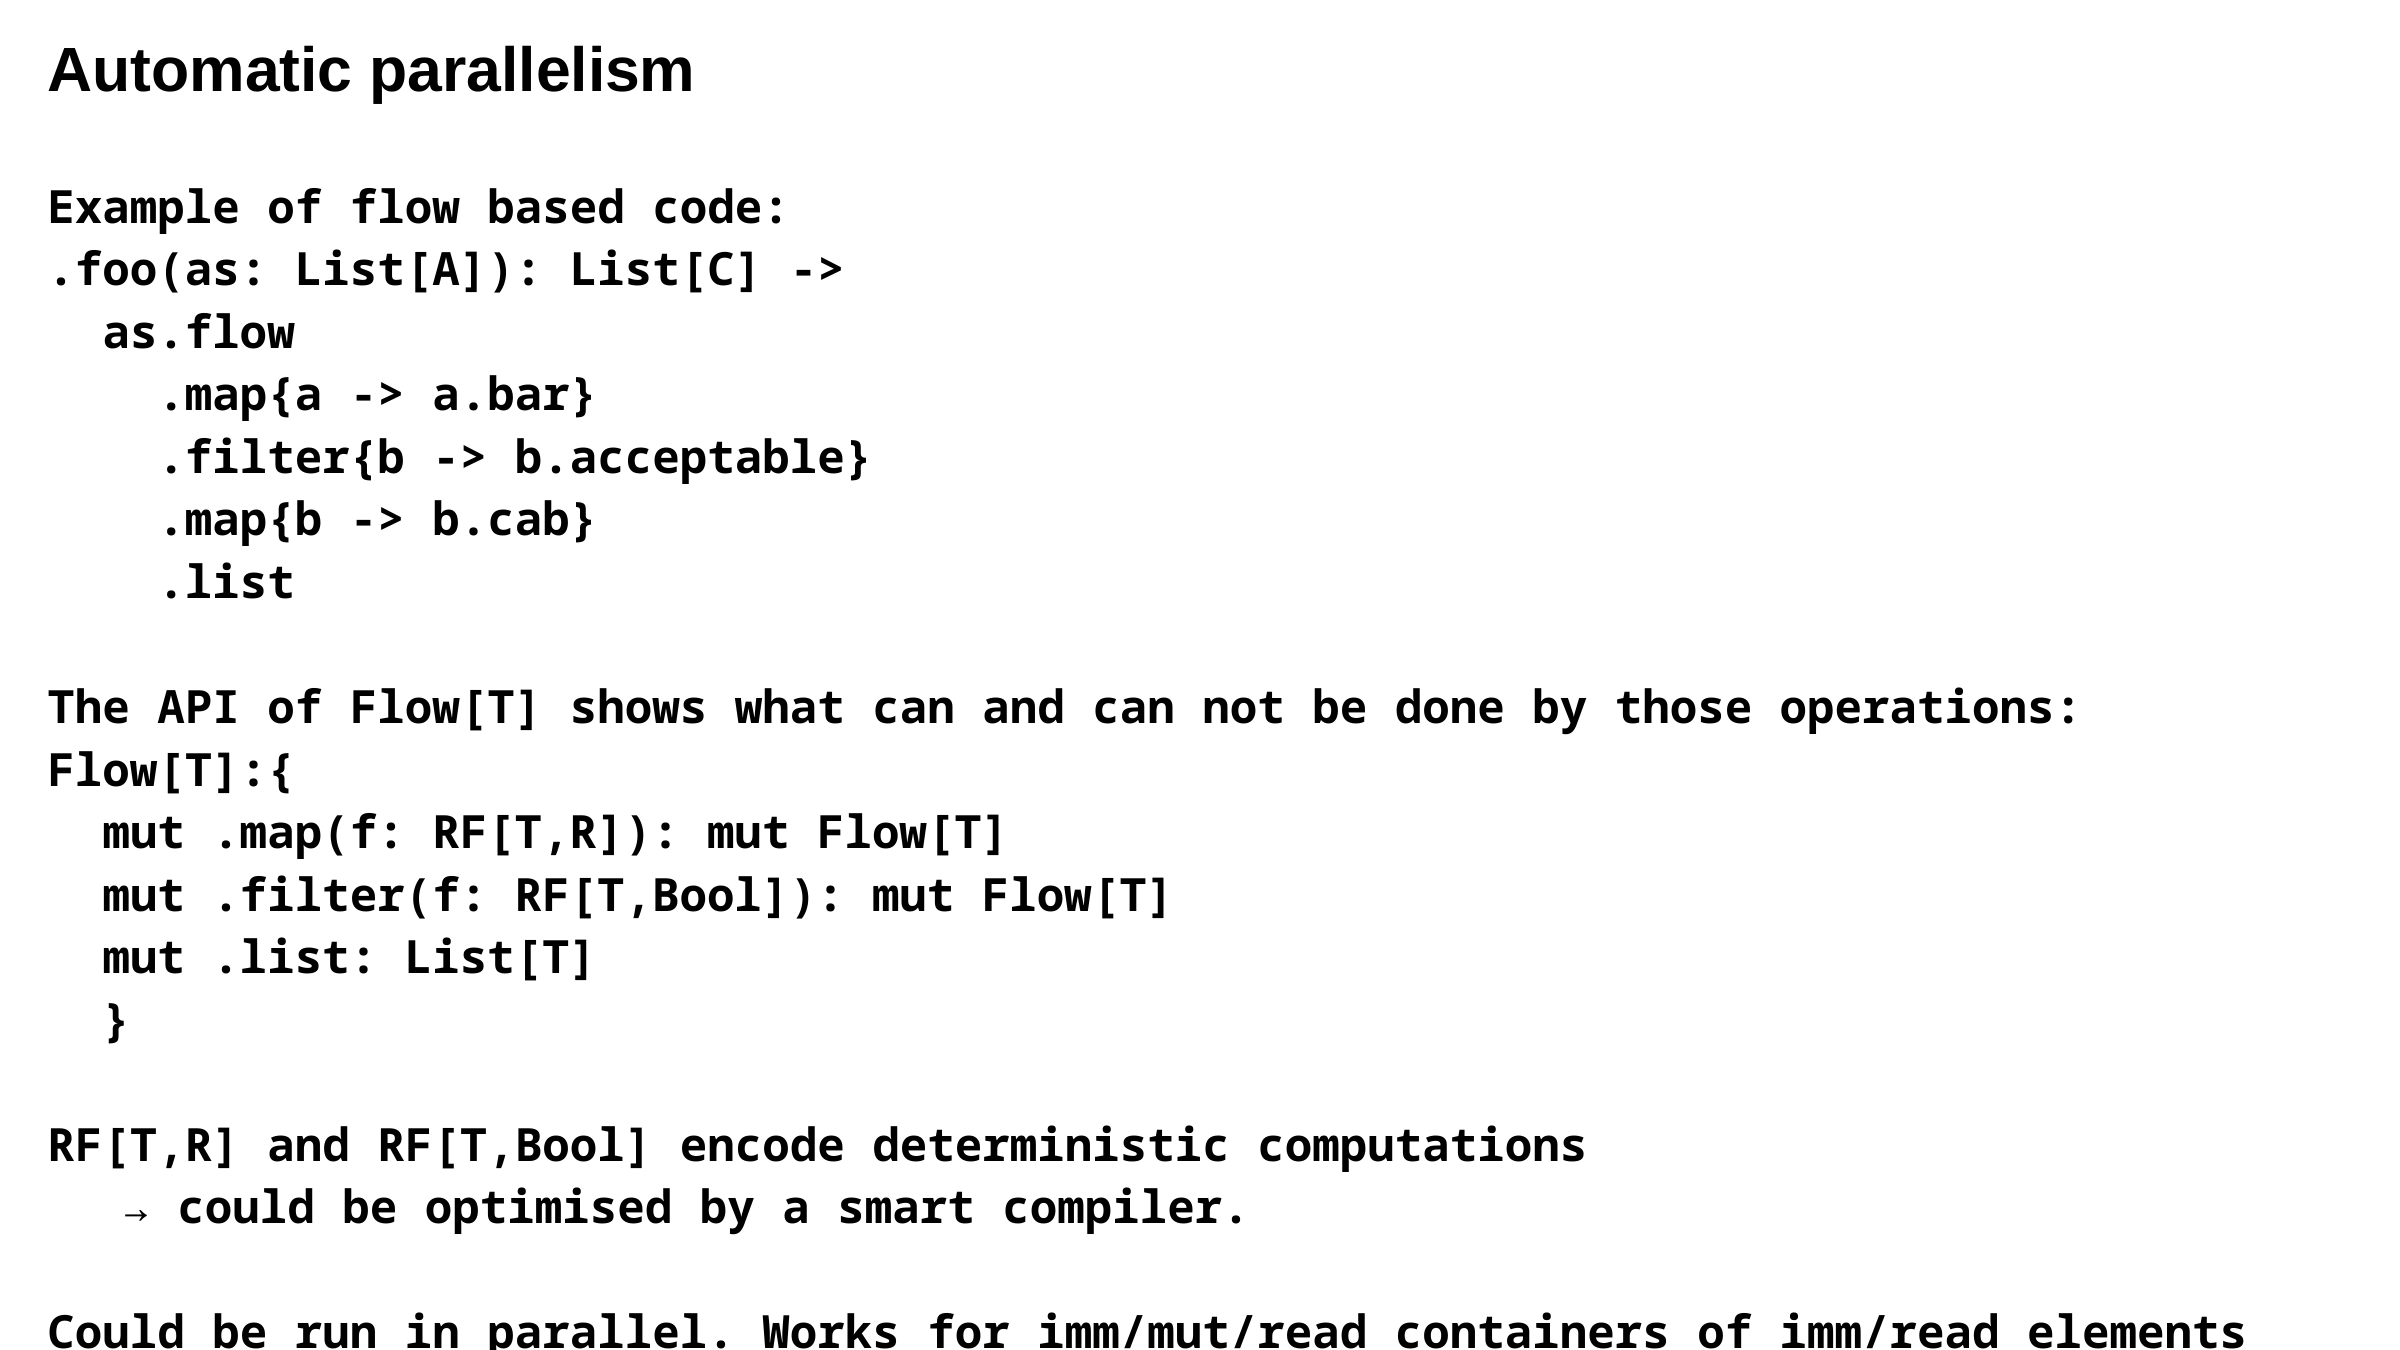

Automatic parallelism
Example of flow based code:
.foo(as: List[A]): List[C] ->
 as.flow
 .map{a -> a.bar}
 .filter{b -> b.acceptable}
 .map{b -> b.cab}
 .list
The API of Flow[T] shows what can and can not be done by those operations:
Flow[T]:{
 mut .map(f: RF[T,R]): mut Flow[T]
 mut .filter(f: RF[T,Bool]): mut Flow[T]
 mut .list: List[T]
 }
RF[T,R] and RF[T,Bool] encode deterministic computations
	→ could be optimised by a smart compiler.
Could be run in parallel. Works for imm/mut/read containers of imm/read elements
Can be more! Parallel operations on a mut List[mut Repr[T]]